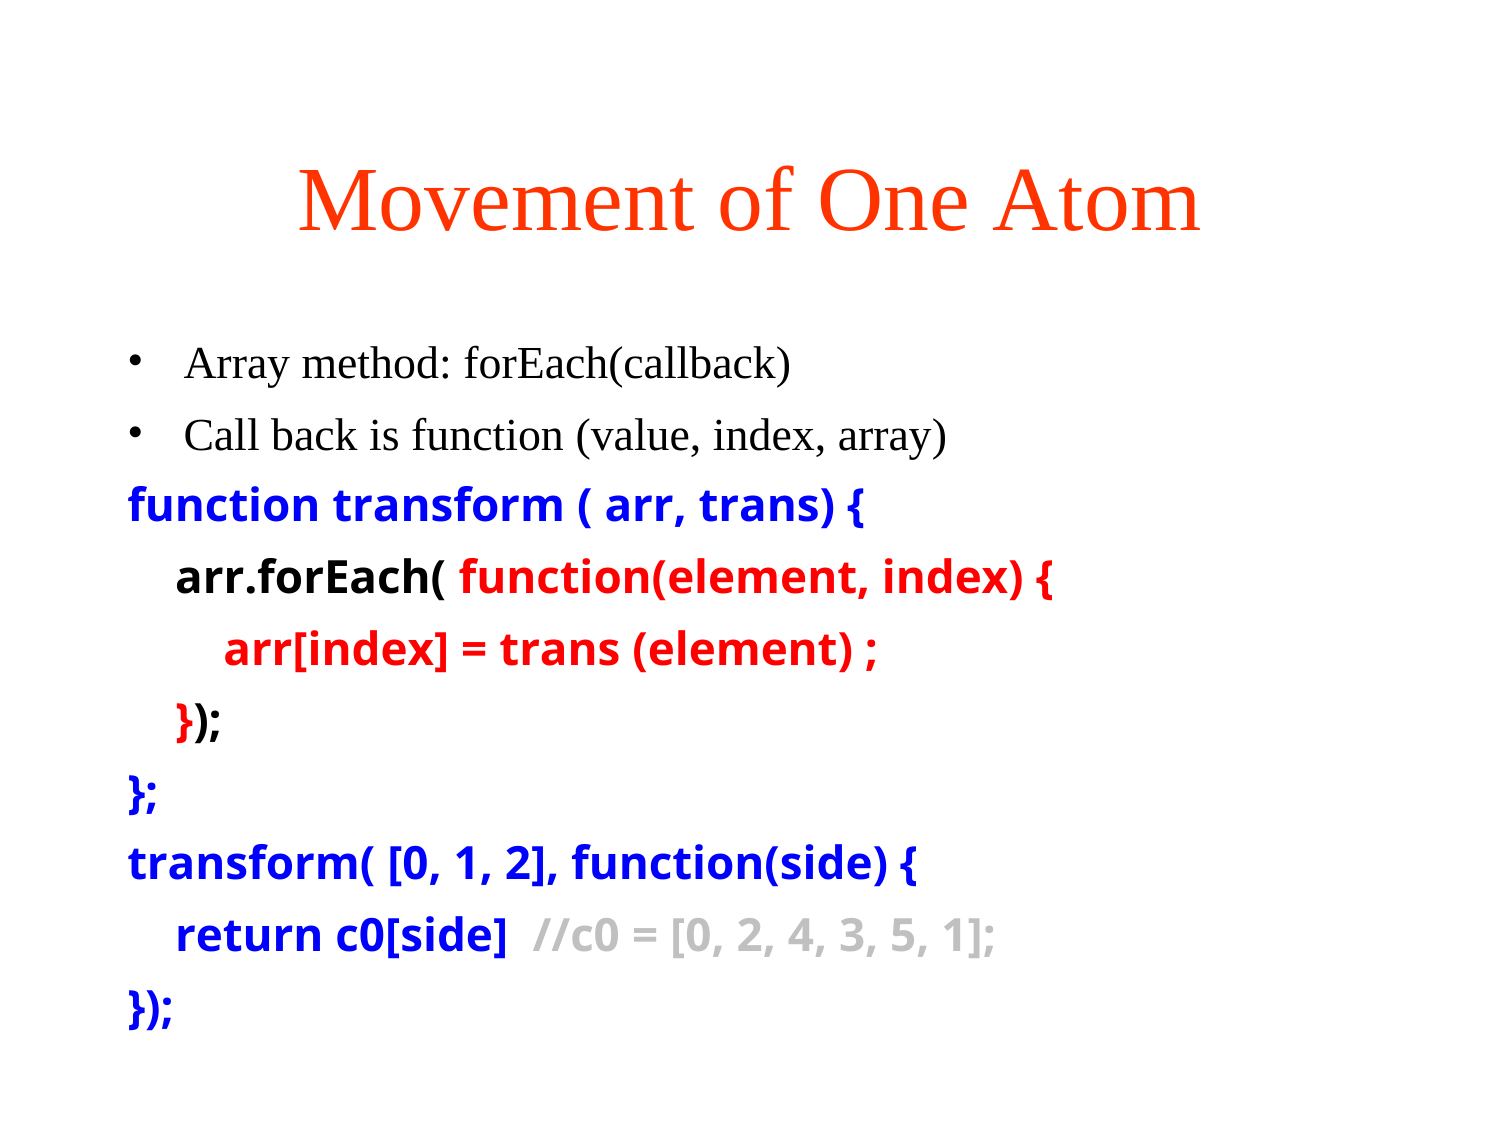

# Movement of One Atom
Array method: forEach(callback)
Call back is function (value, index, array)
function transform ( arr, trans) {
 arr.forEach( function(element, index) {
 arr[index] = trans (element) ;
 });
};
transform( [0, 1, 2], function(side) {
 return c0[side] //c0 = [0, 2, 4, 3, 5, 1];
});